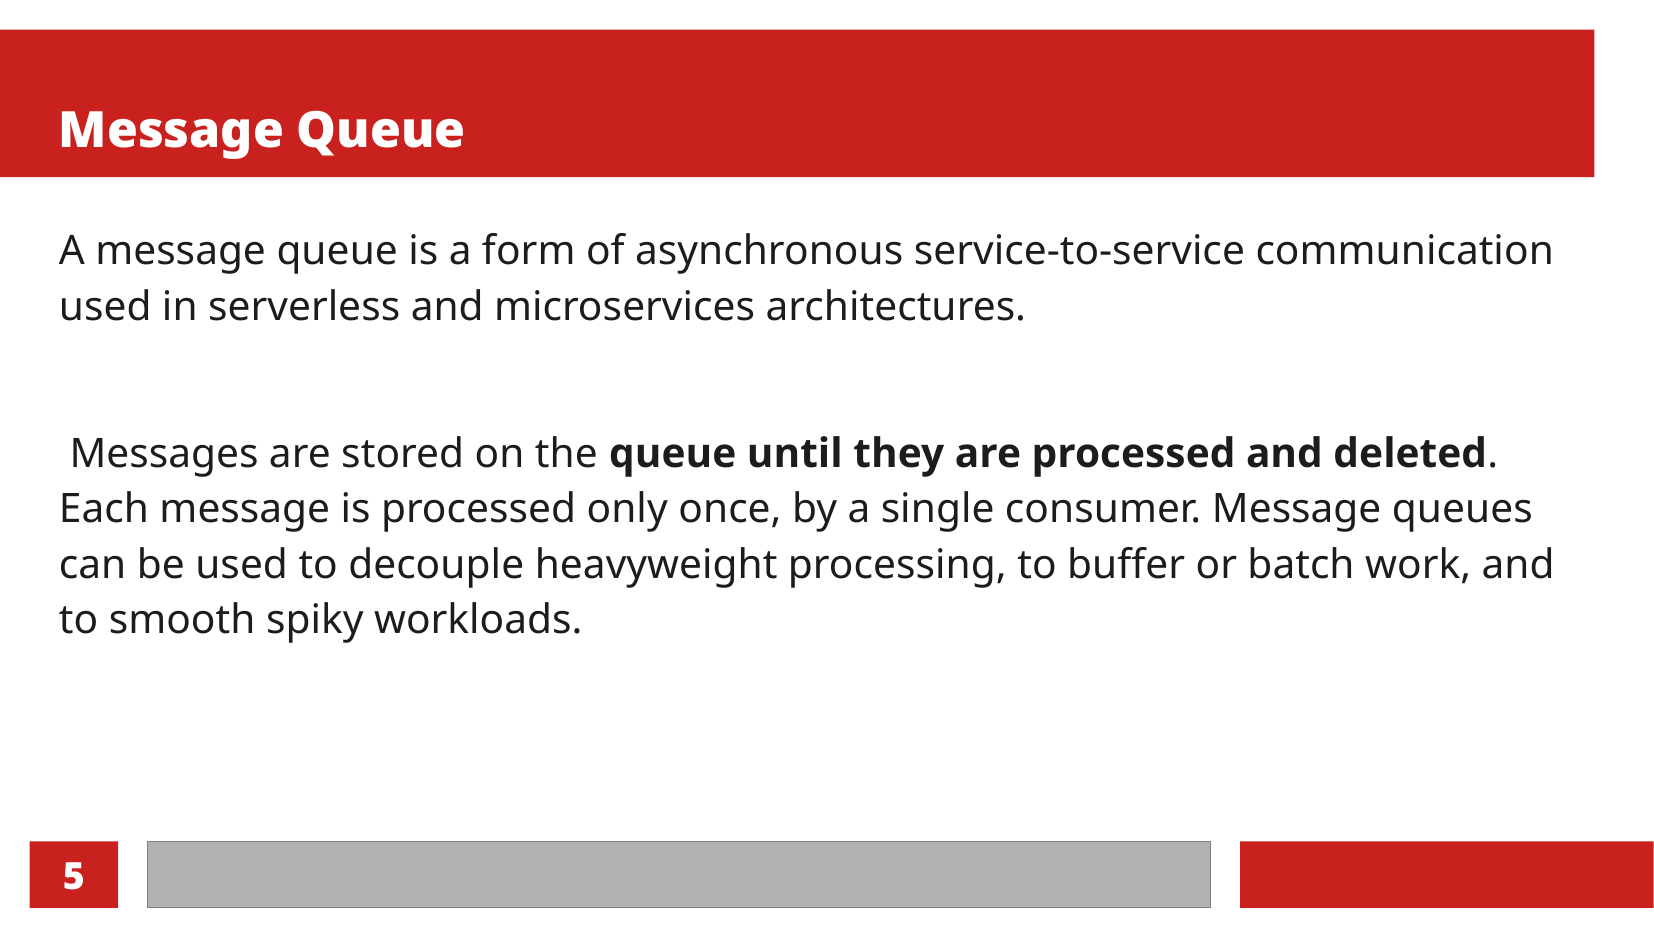

# Message Queue
A message queue is a form of asynchronous service-to-service communication used in serverless and microservices architectures.
 Messages are stored on the queue until they are processed and deleted. Each message is processed only once, by a single consumer. Message queues can be used to decouple heavyweight processing, to buffer or batch work, and to smooth spiky workloads.
5